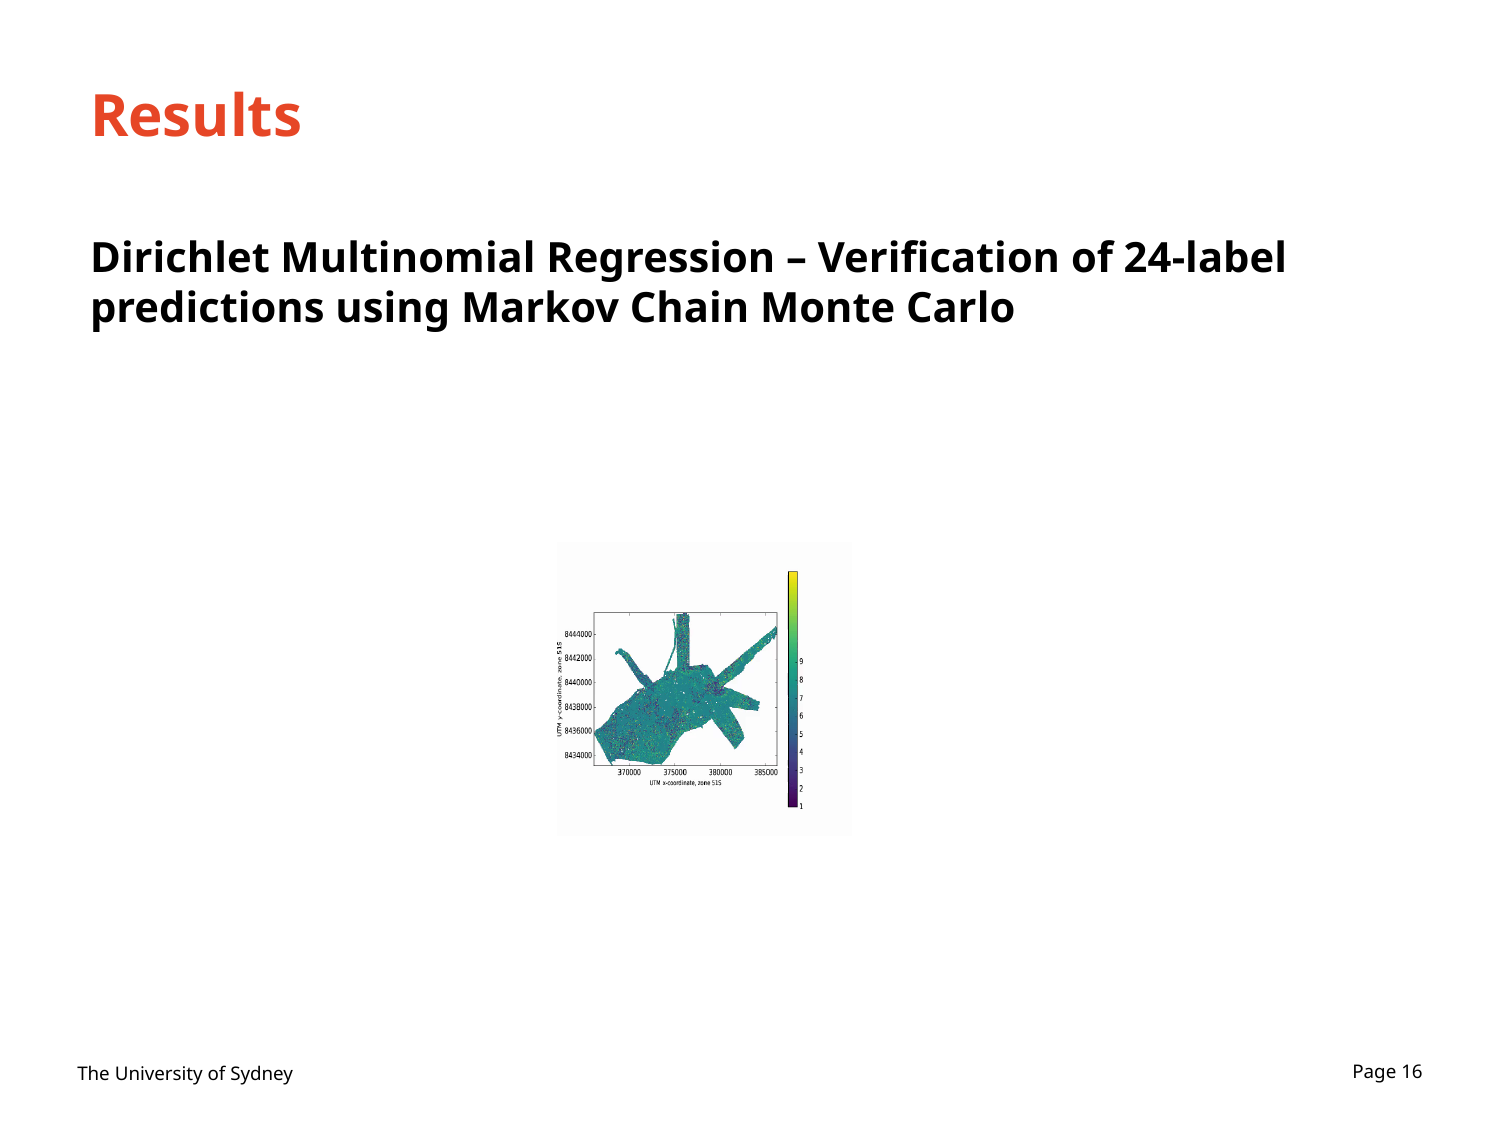

# Results
Dirichlet Multinomial Regression – Verification of 24-label predictions using Markov Chain Monte Carlo